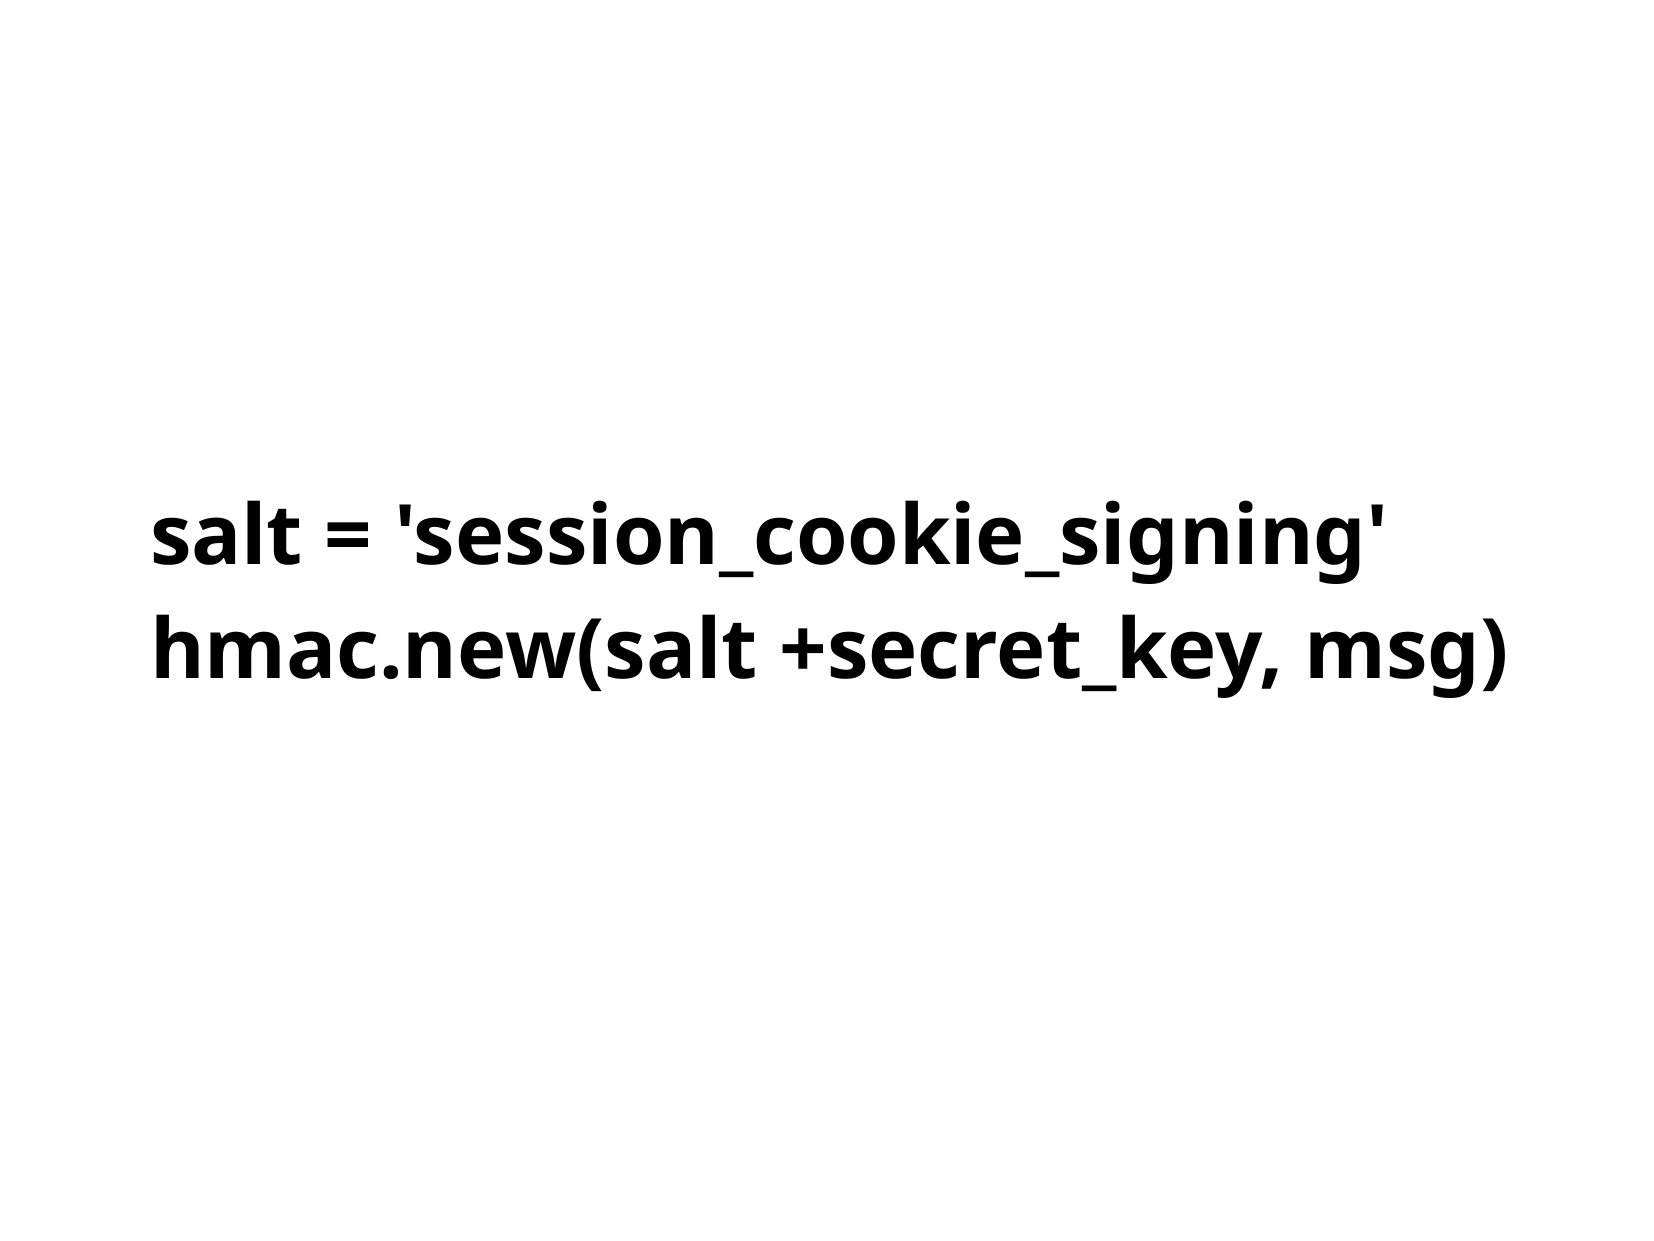

# salt = 'session_cookie_signing'
hmac.new(salt +secret_key, msg)